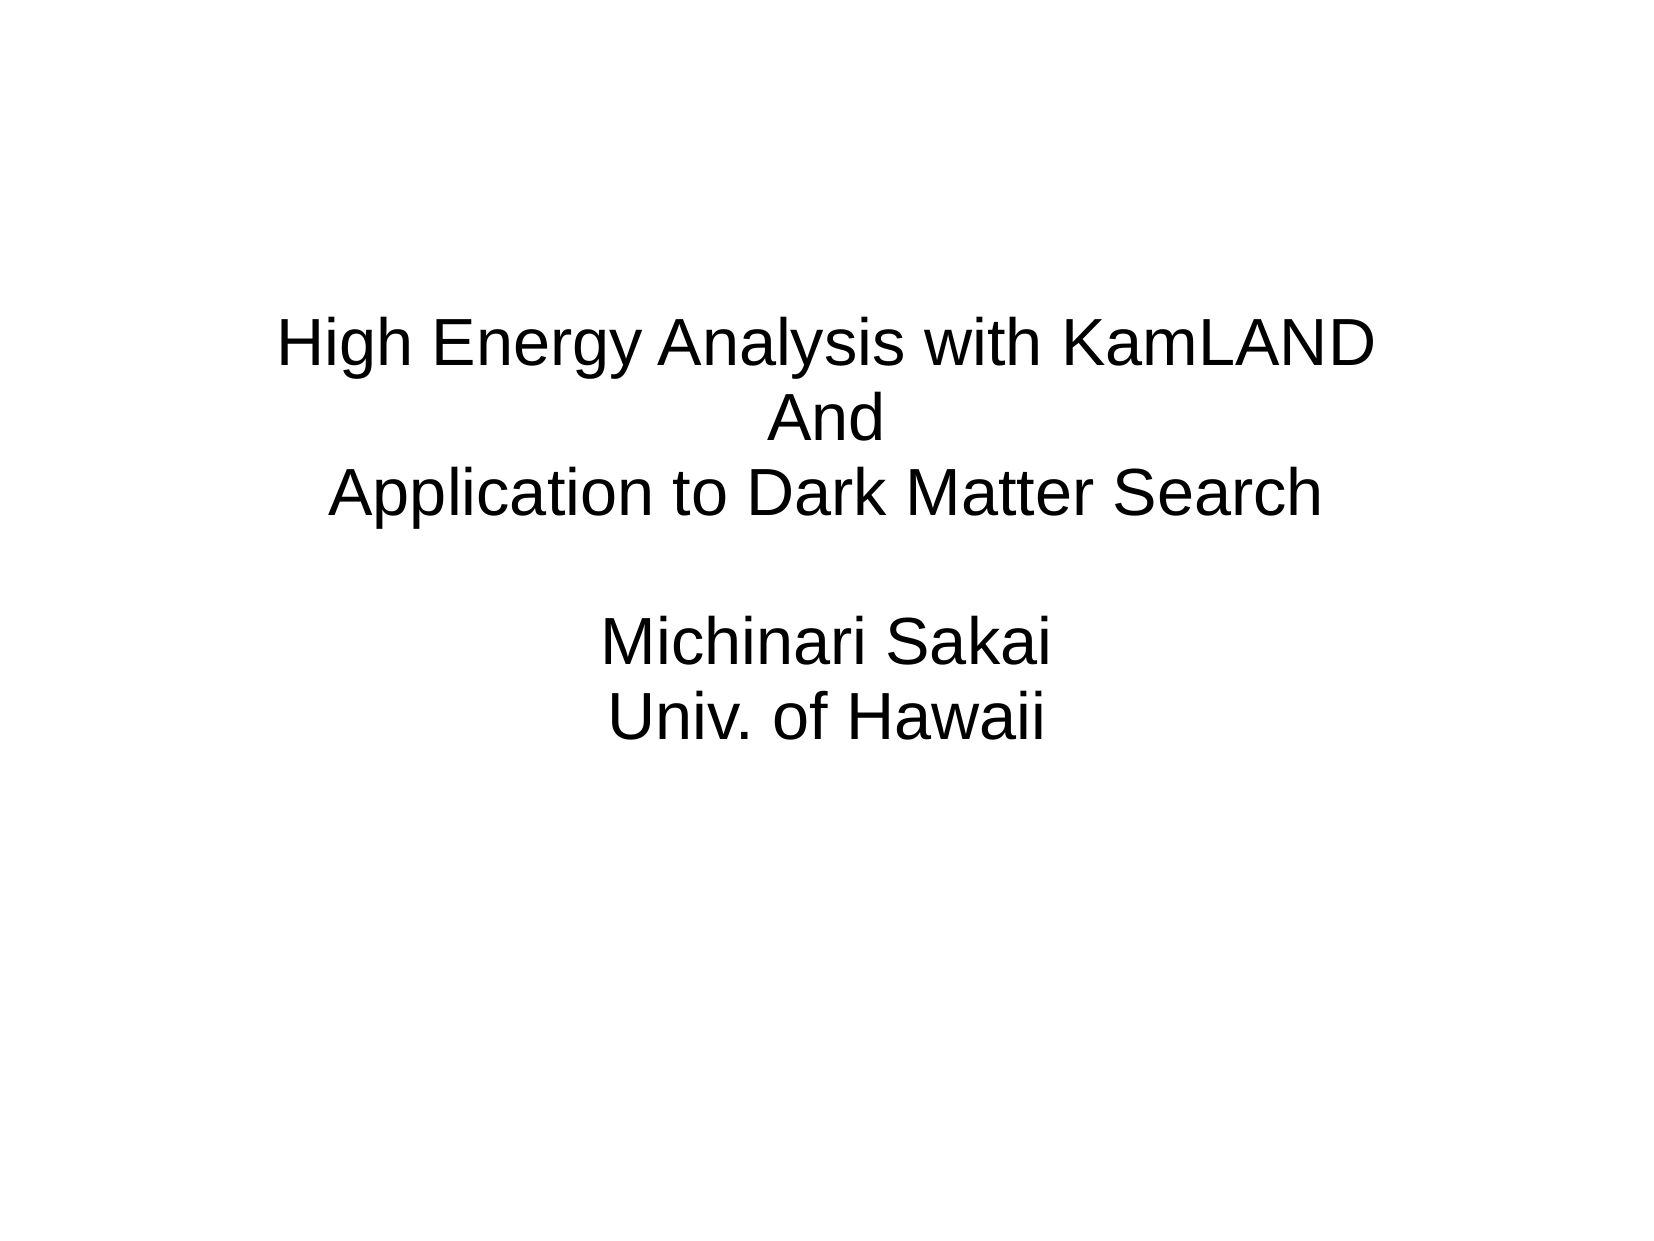

# High Energy Analysis with KamLAND
And
Application to Dark Matter Search
Michinari Sakai
Univ. of Hawaii